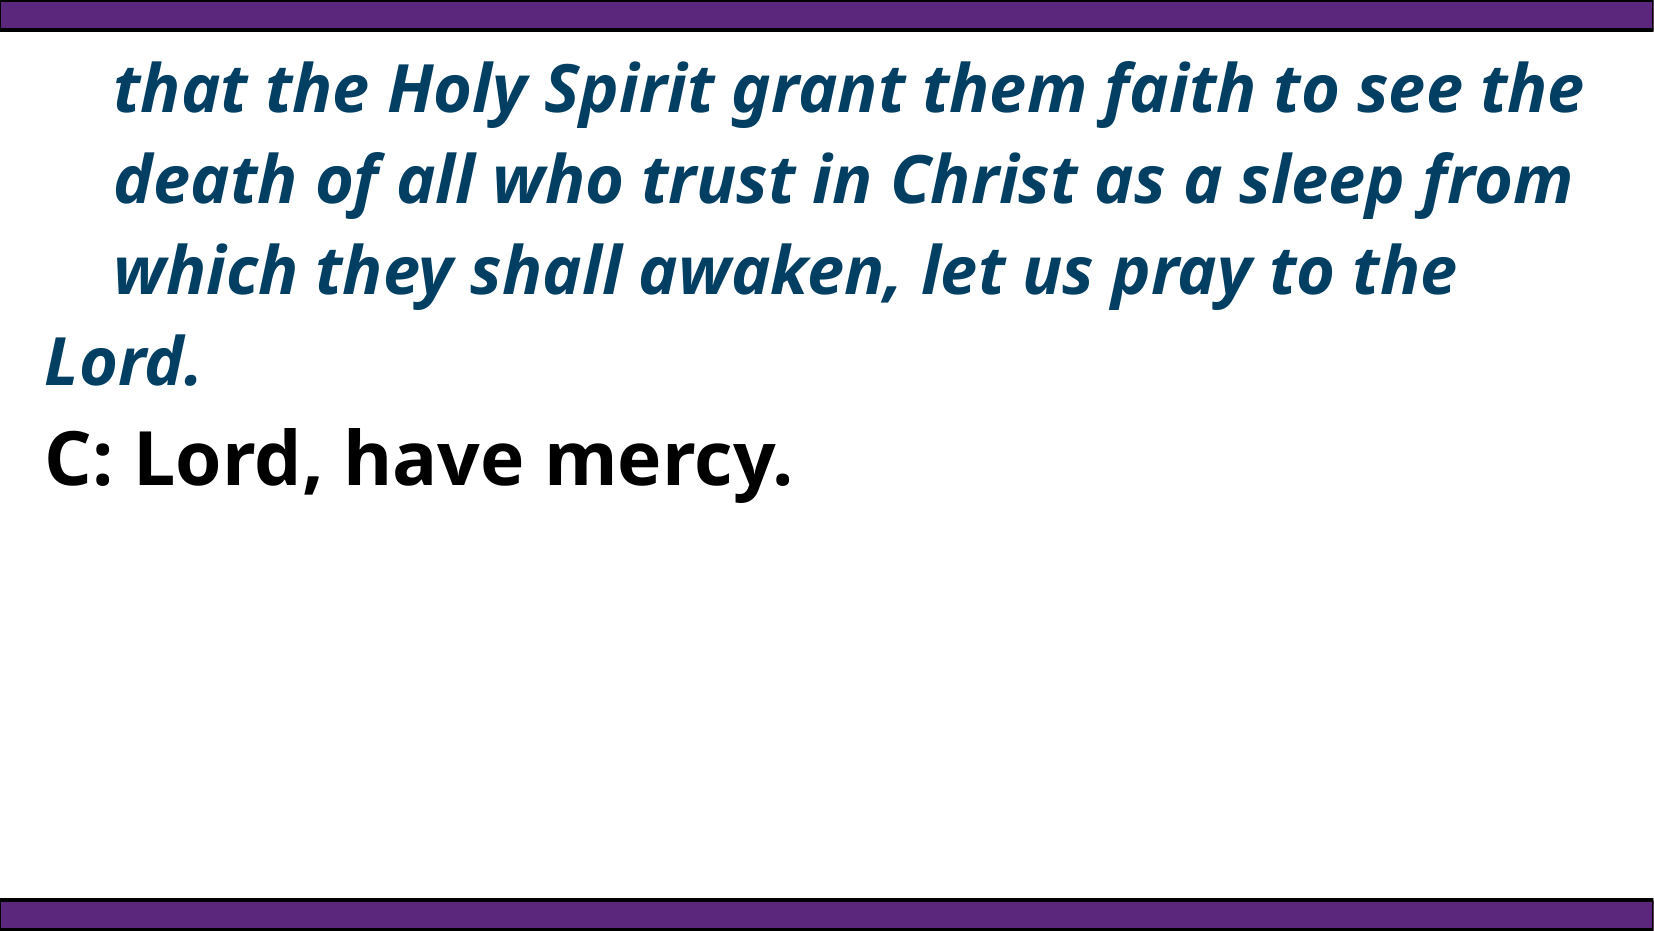

that the Holy Spirit grant them faith to see the
 death of all who trust in Christ as a sleep from
 which they shall awaken, let us pray to the Lord.
C: Lord, have mercy.